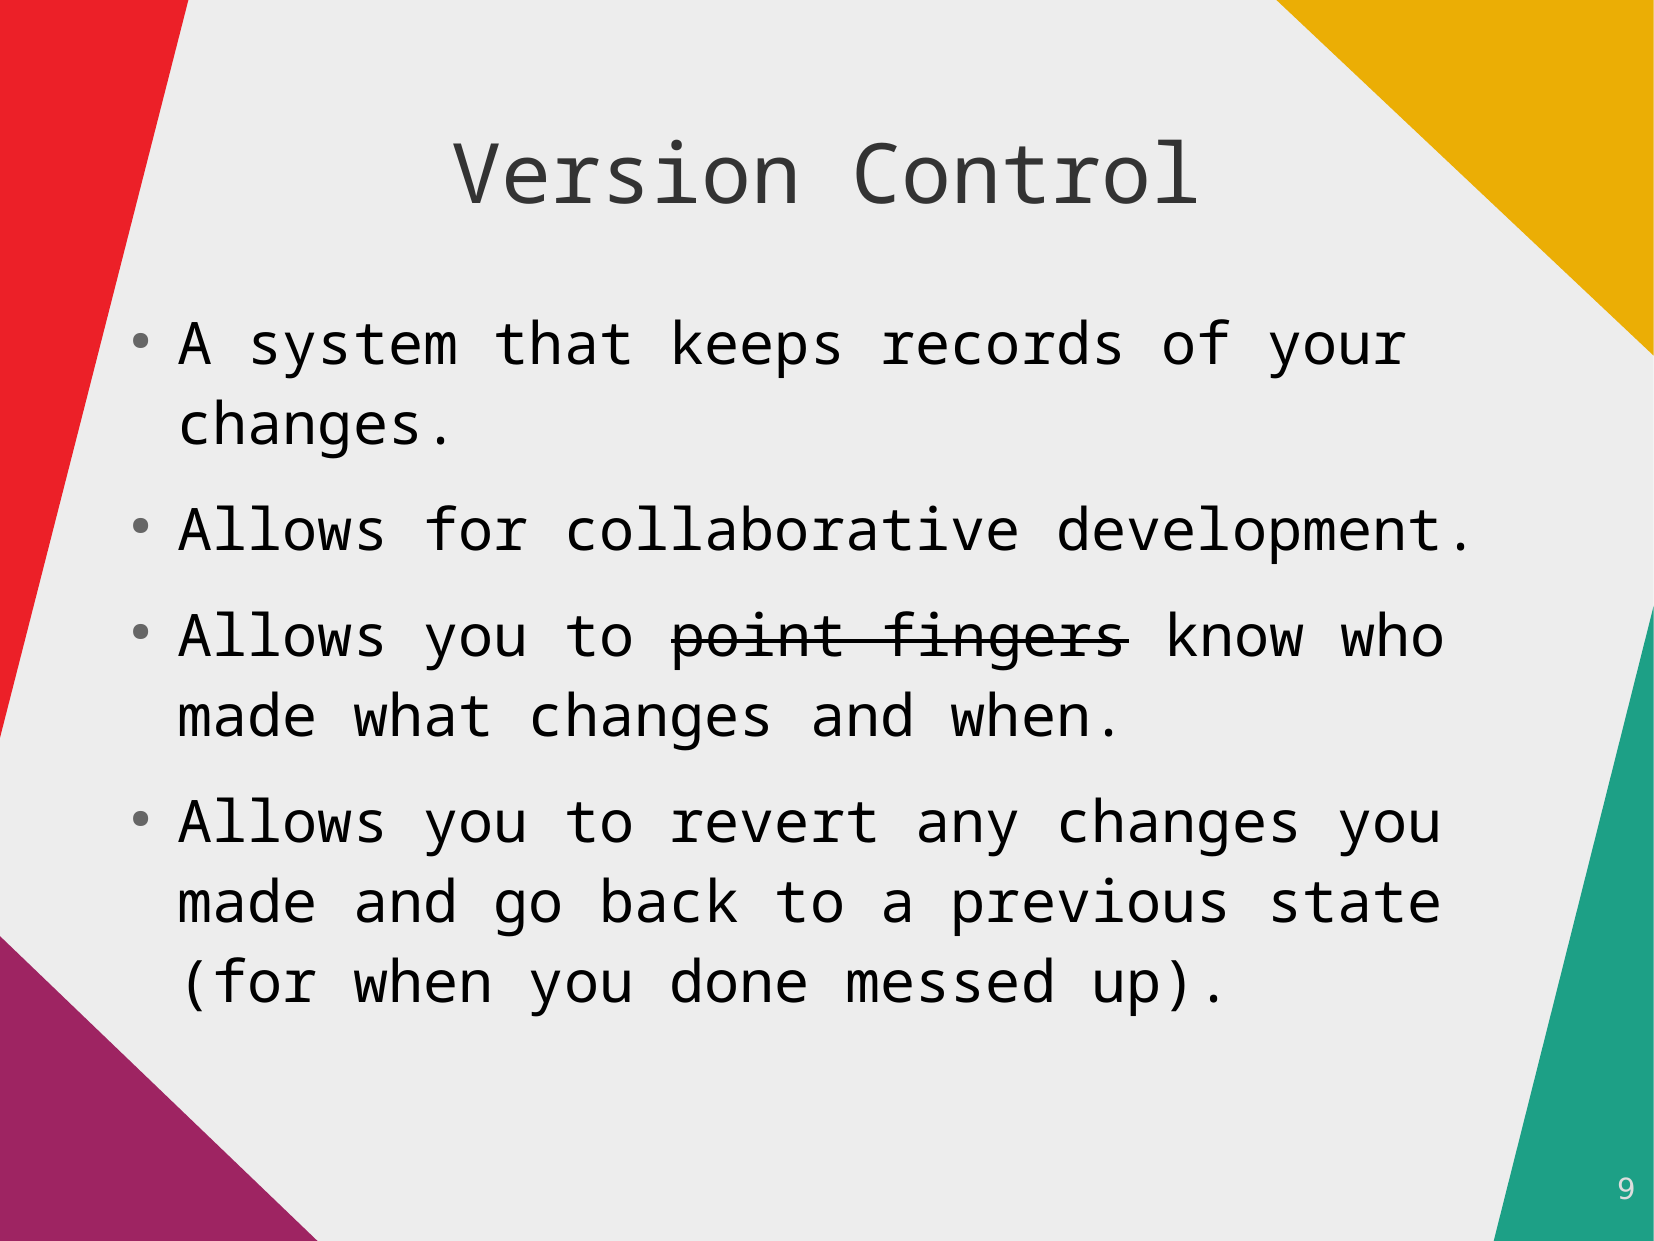

# Version Control
A system that keeps records of your changes.
Allows for collaborative development.
Allows you to point fingers know who made what changes and when.
Allows you to revert any changes you made and go back to a previous state (for when you done messed up).
9